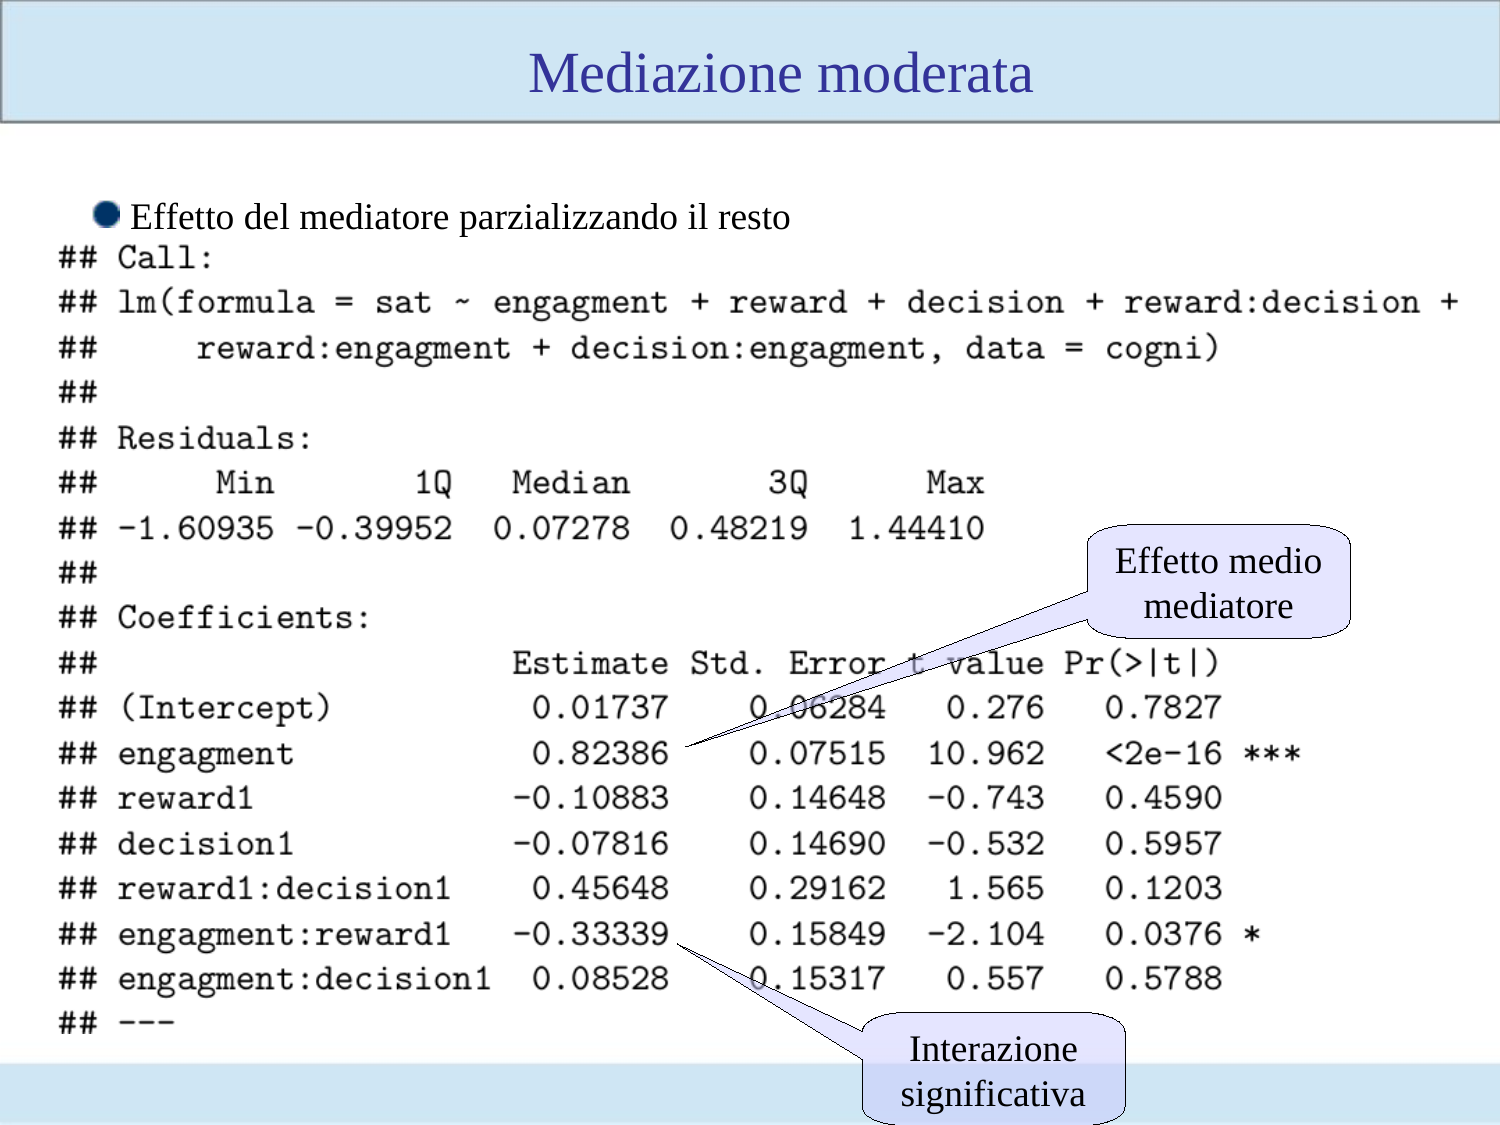

# Mediazione moderata
 Effetto del mediatore parzializzando il resto
Effetto medio mediatore
Interazione significativa